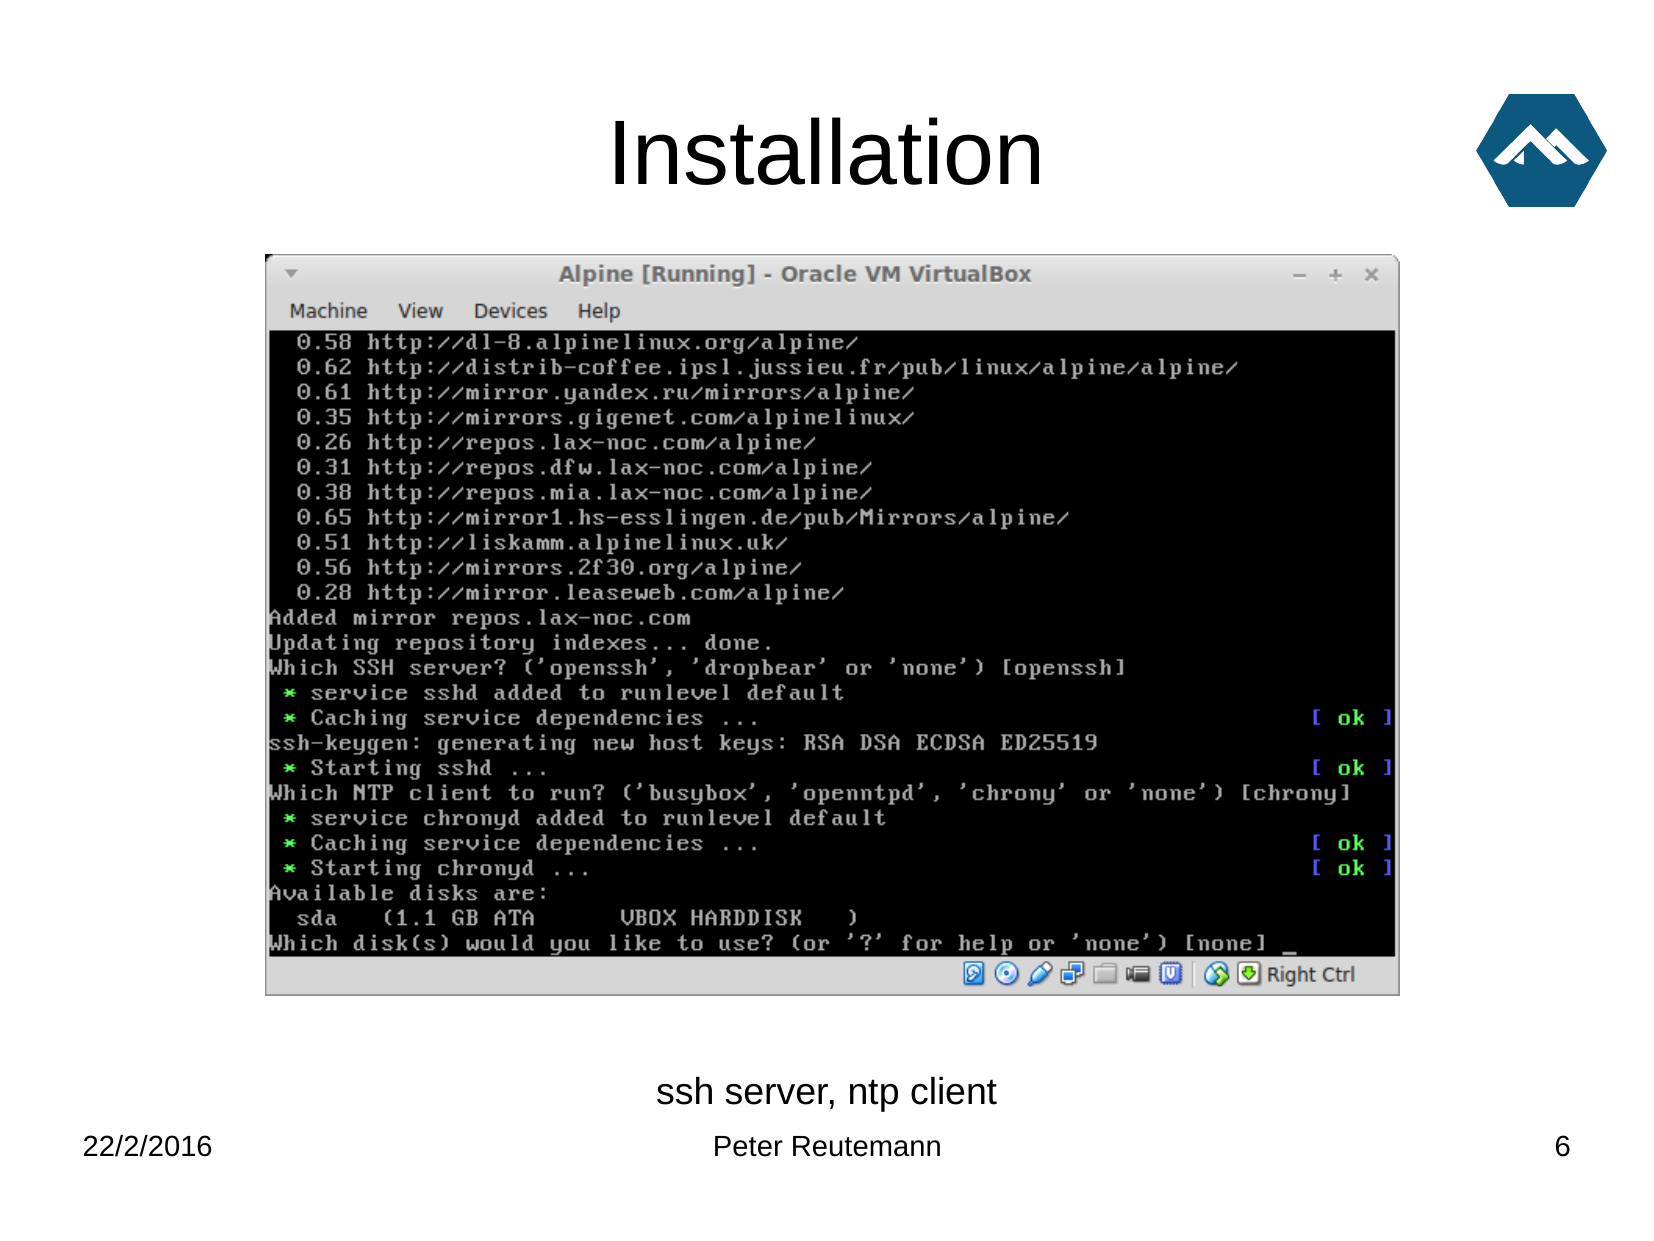

# Installation
ssh server, ntp client
22/2/2016
Peter Reutemann
6